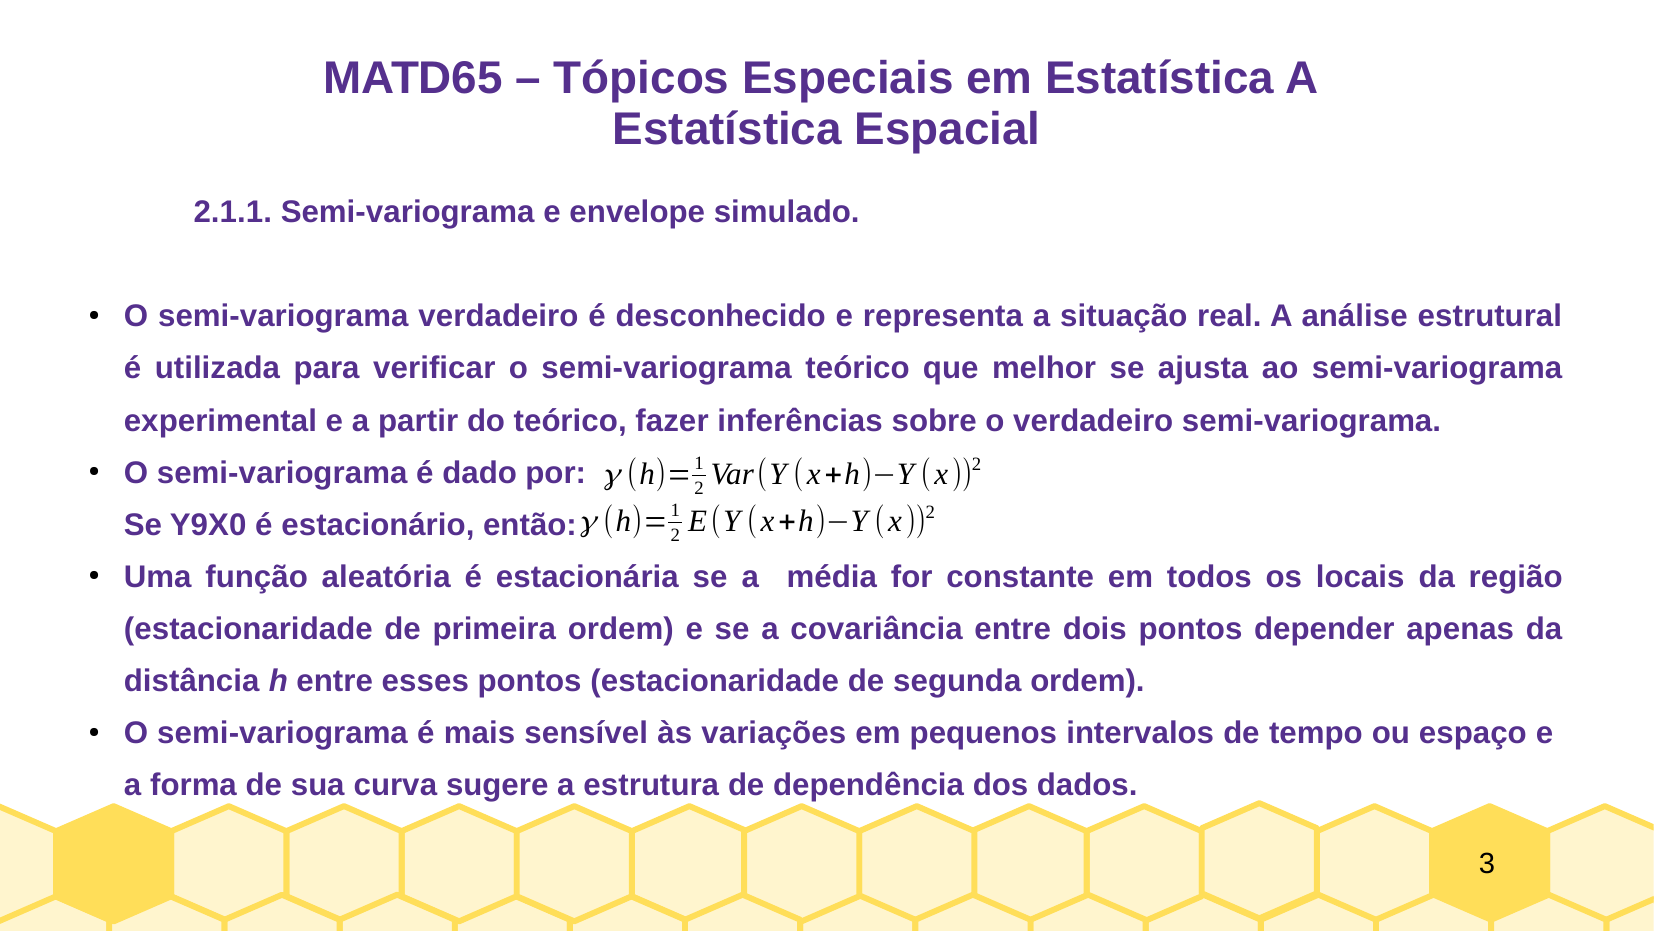

# MATD65 – Tópicos Especiais em Estatística A Estatística Espacial
 2.1.1. Semi-variograma e envelope simulado.
O semi-variograma verdadeiro é desconhecido e representa a situação real. A análise estrutural é utilizada para verificar o semi-variograma teórico que melhor se ajusta ao semi-variograma experimental e a partir do teórico, fazer inferências sobre o verdadeiro semi-variograma.
O semi-variograma é dado por:
Se Y9X0 é estacionário, então:
Uma função aleatória é estacionária se a média for constante em todos os locais da região (estacionaridade de primeira ordem) e se a covariância entre dois pontos depender apenas da distância h entre esses pontos (estacionaridade de segunda ordem).
O semi-variograma é mais sensível às variações em pequenos intervalos de tempo ou espaço e a forma de sua curva sugere a estrutura de dependência dos dados.